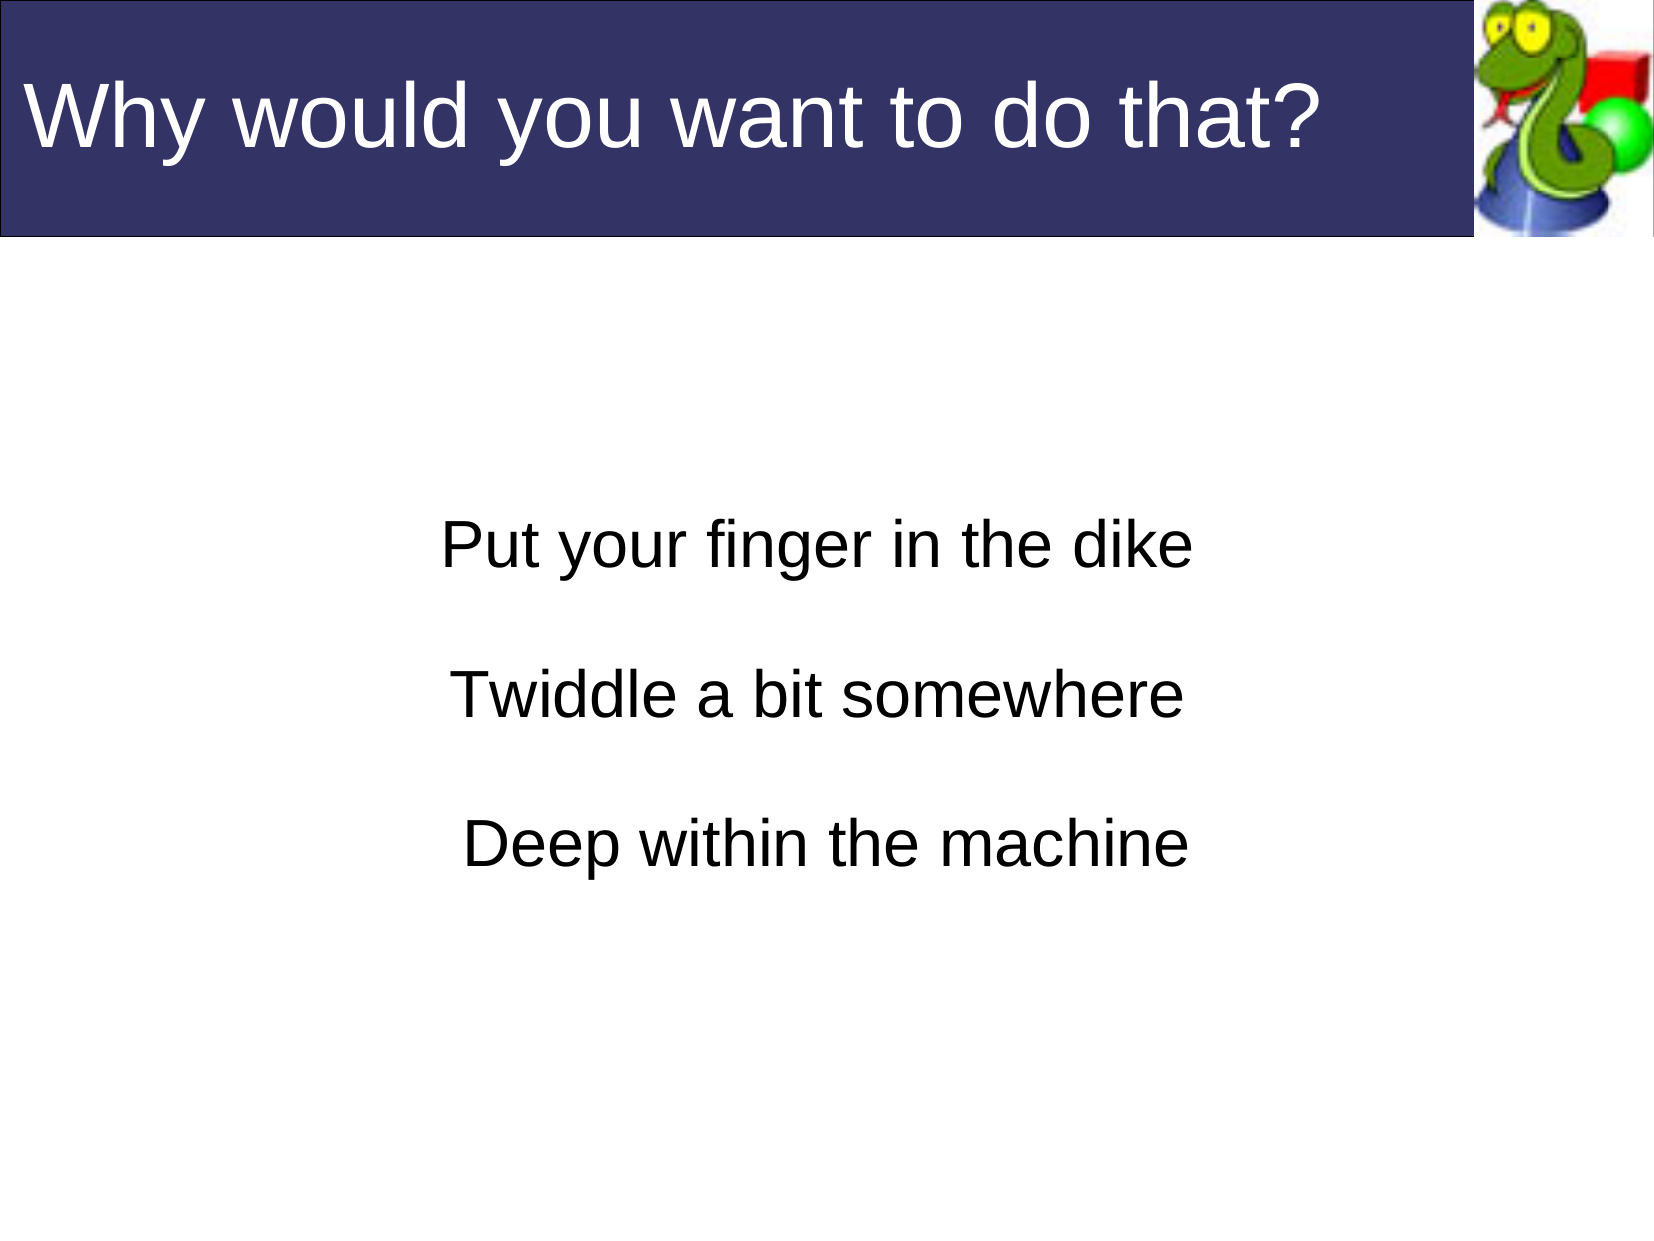

# Why would you want to do that?
Put your finger in the dike
Twiddle a bit somewhere
Deep within the machine